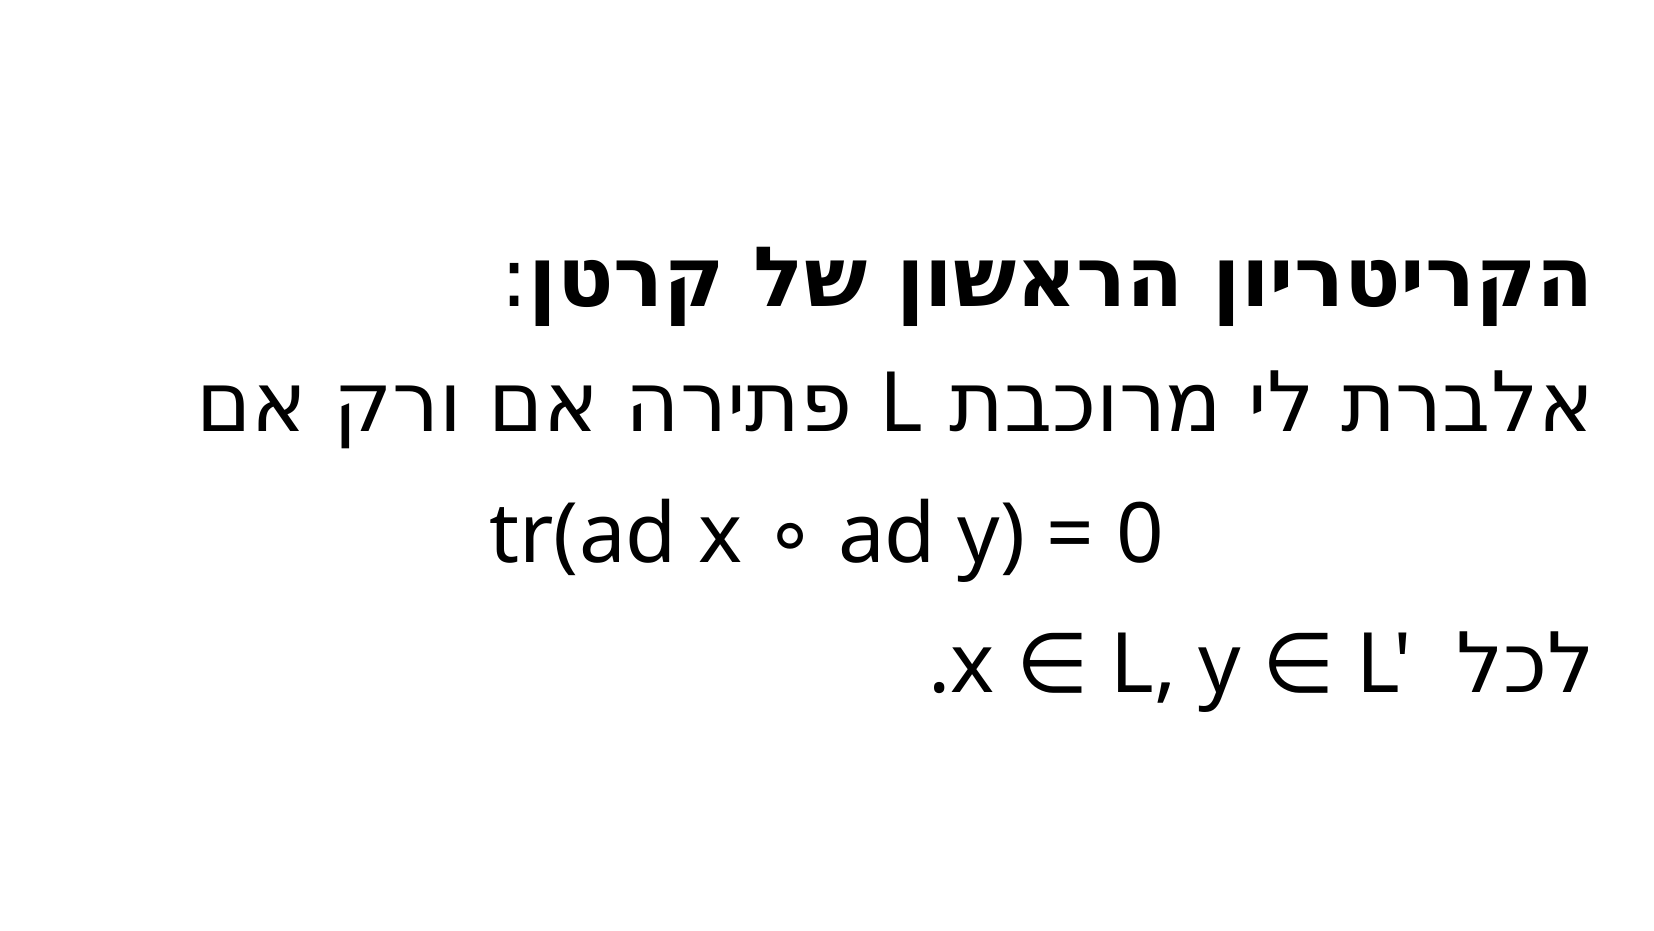

# הקריטריון הראשון של קרטן:
אלברת לי מרוכבת L פתירה אם ורק אם
 tr(ad x ∘ ad y) = 0
.x ∈ L, y ∈ L' לכל